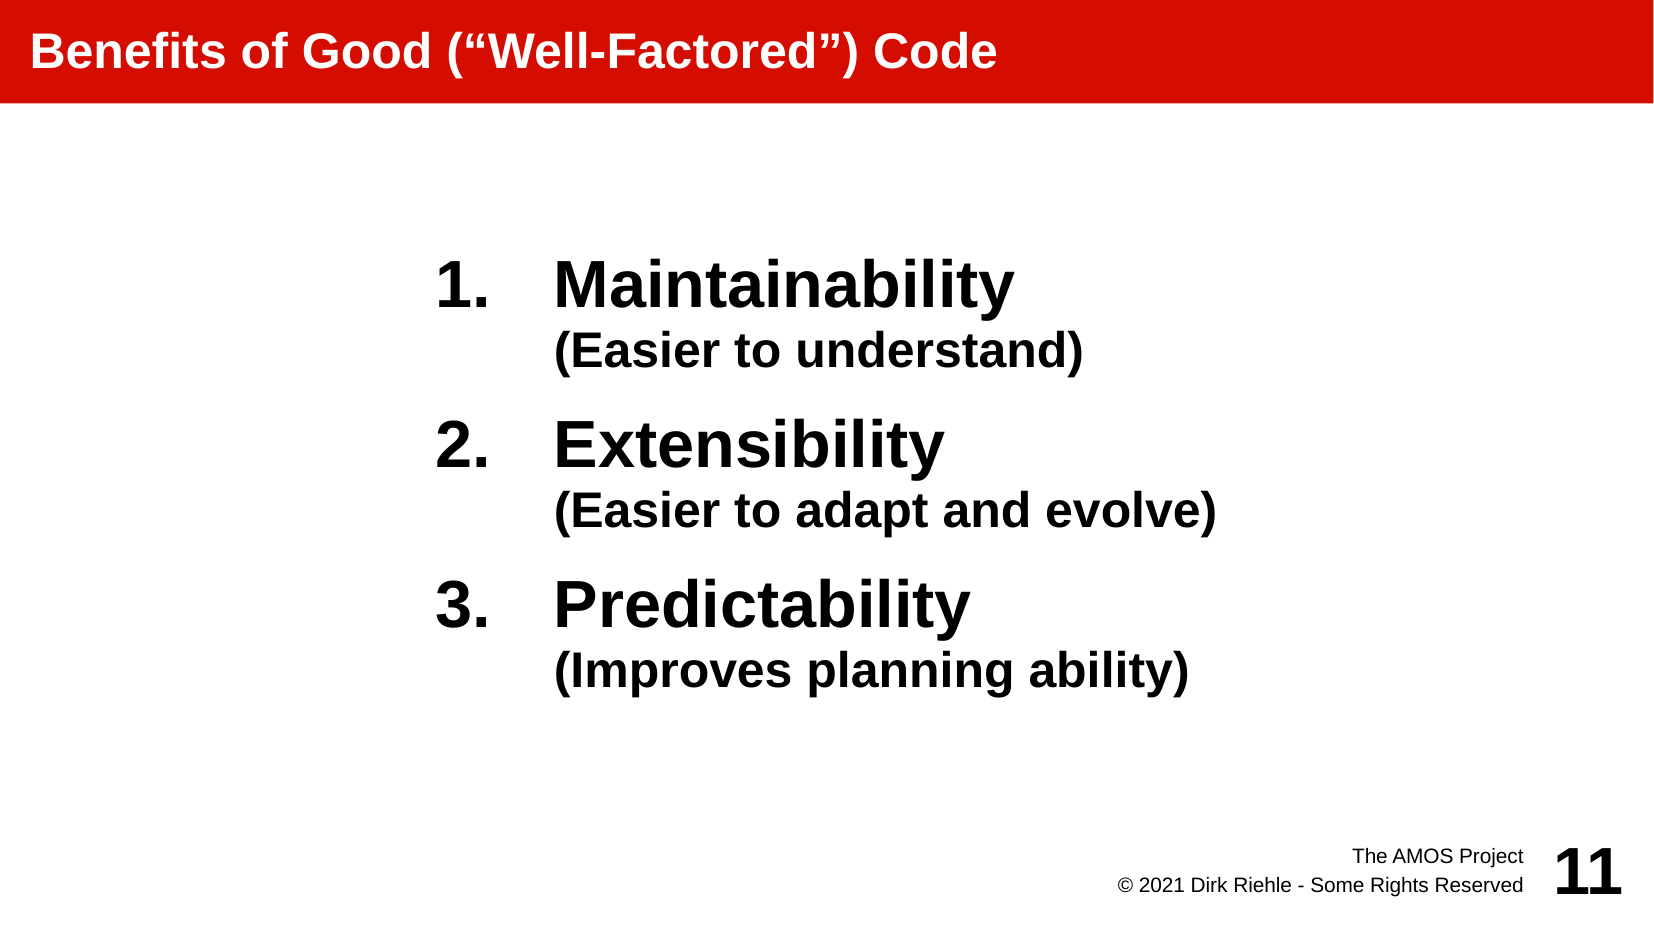

# Benefits of Good (“Well-Factored”) Code
Maintainability
(Easier to understand)
Extensibility
(Easier to adapt and evolve)
Predictability
(Improves planning ability)
The AMOS Project
11
© 2021 Dirk Riehle - Some Rights Reserved